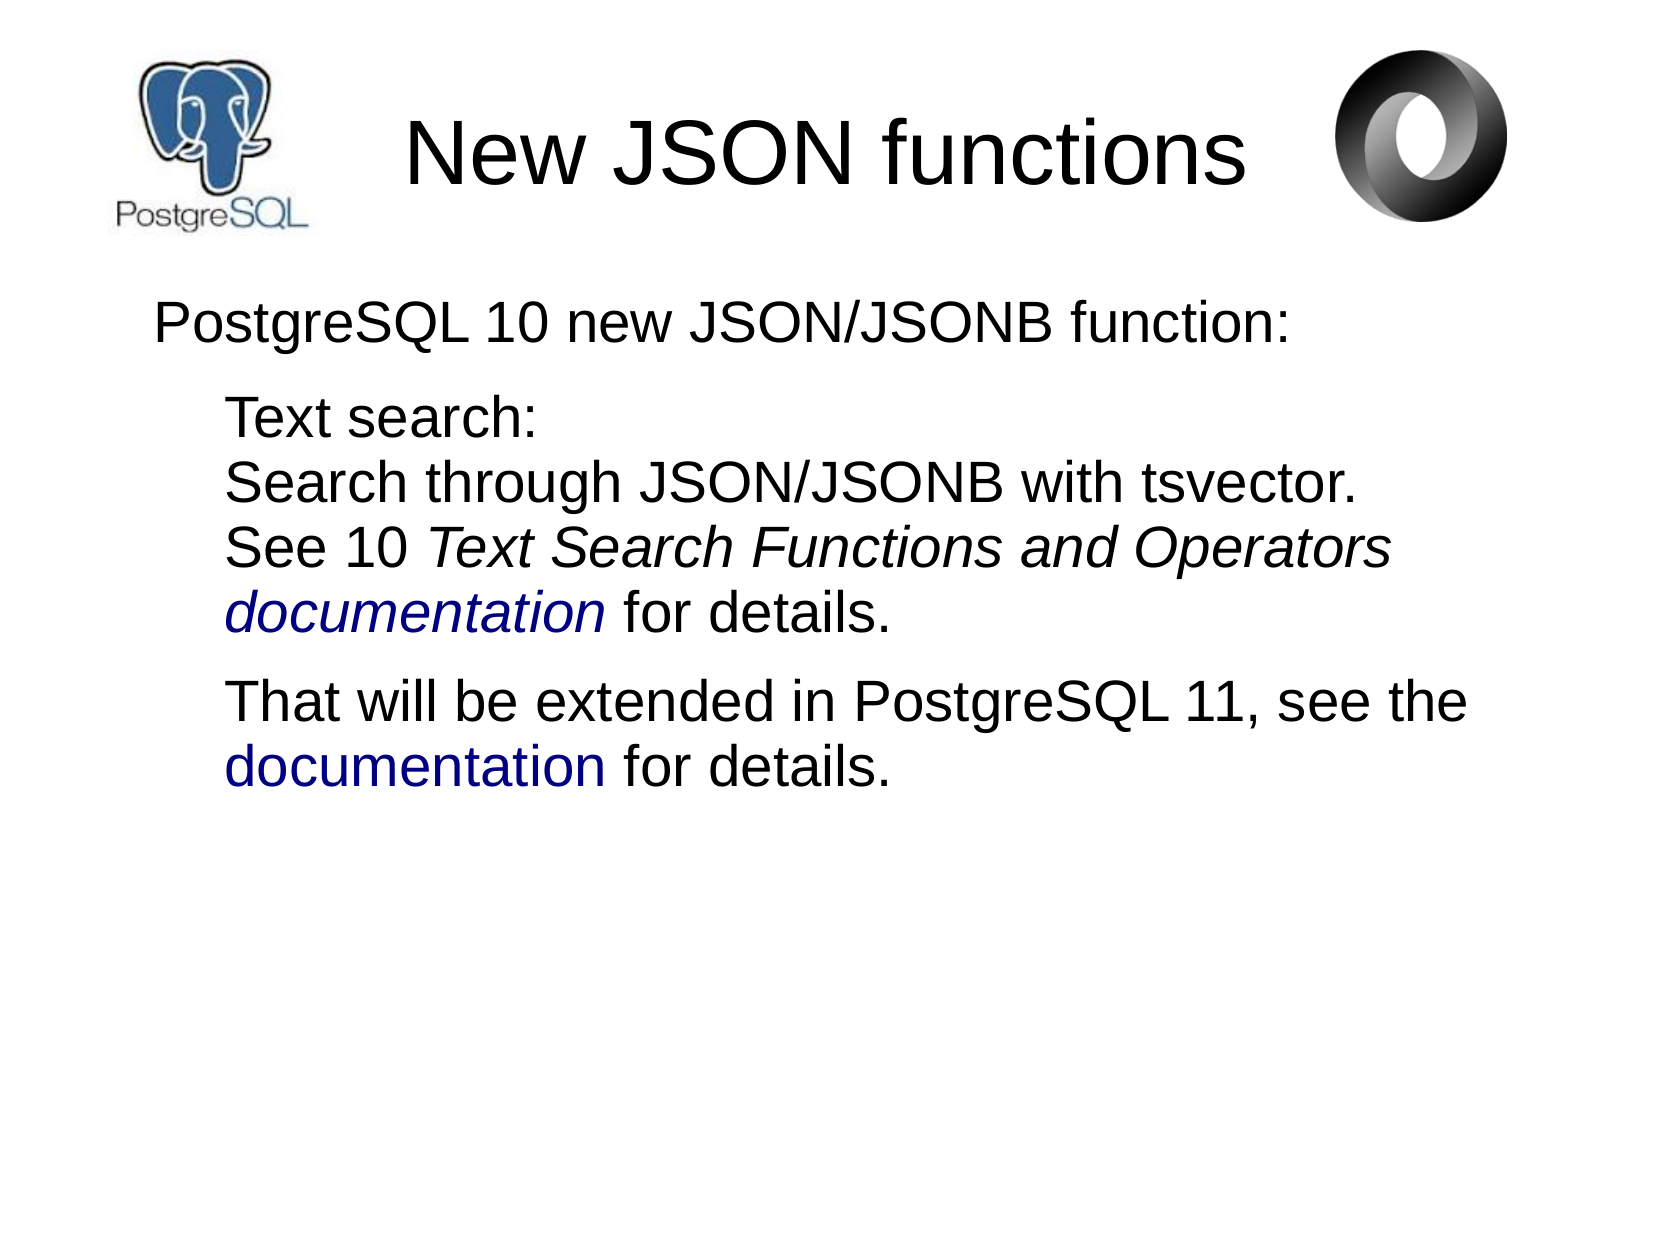

# New JSON functions
PostgreSQL 10 new JSON/JSONB function:
Text search:
Search through JSON/JSONB with tsvector.
See 10 Text Search Functions and Operatorsdocumentation for details.
That will be extended in PostgreSQL 11, see the documentation for details.